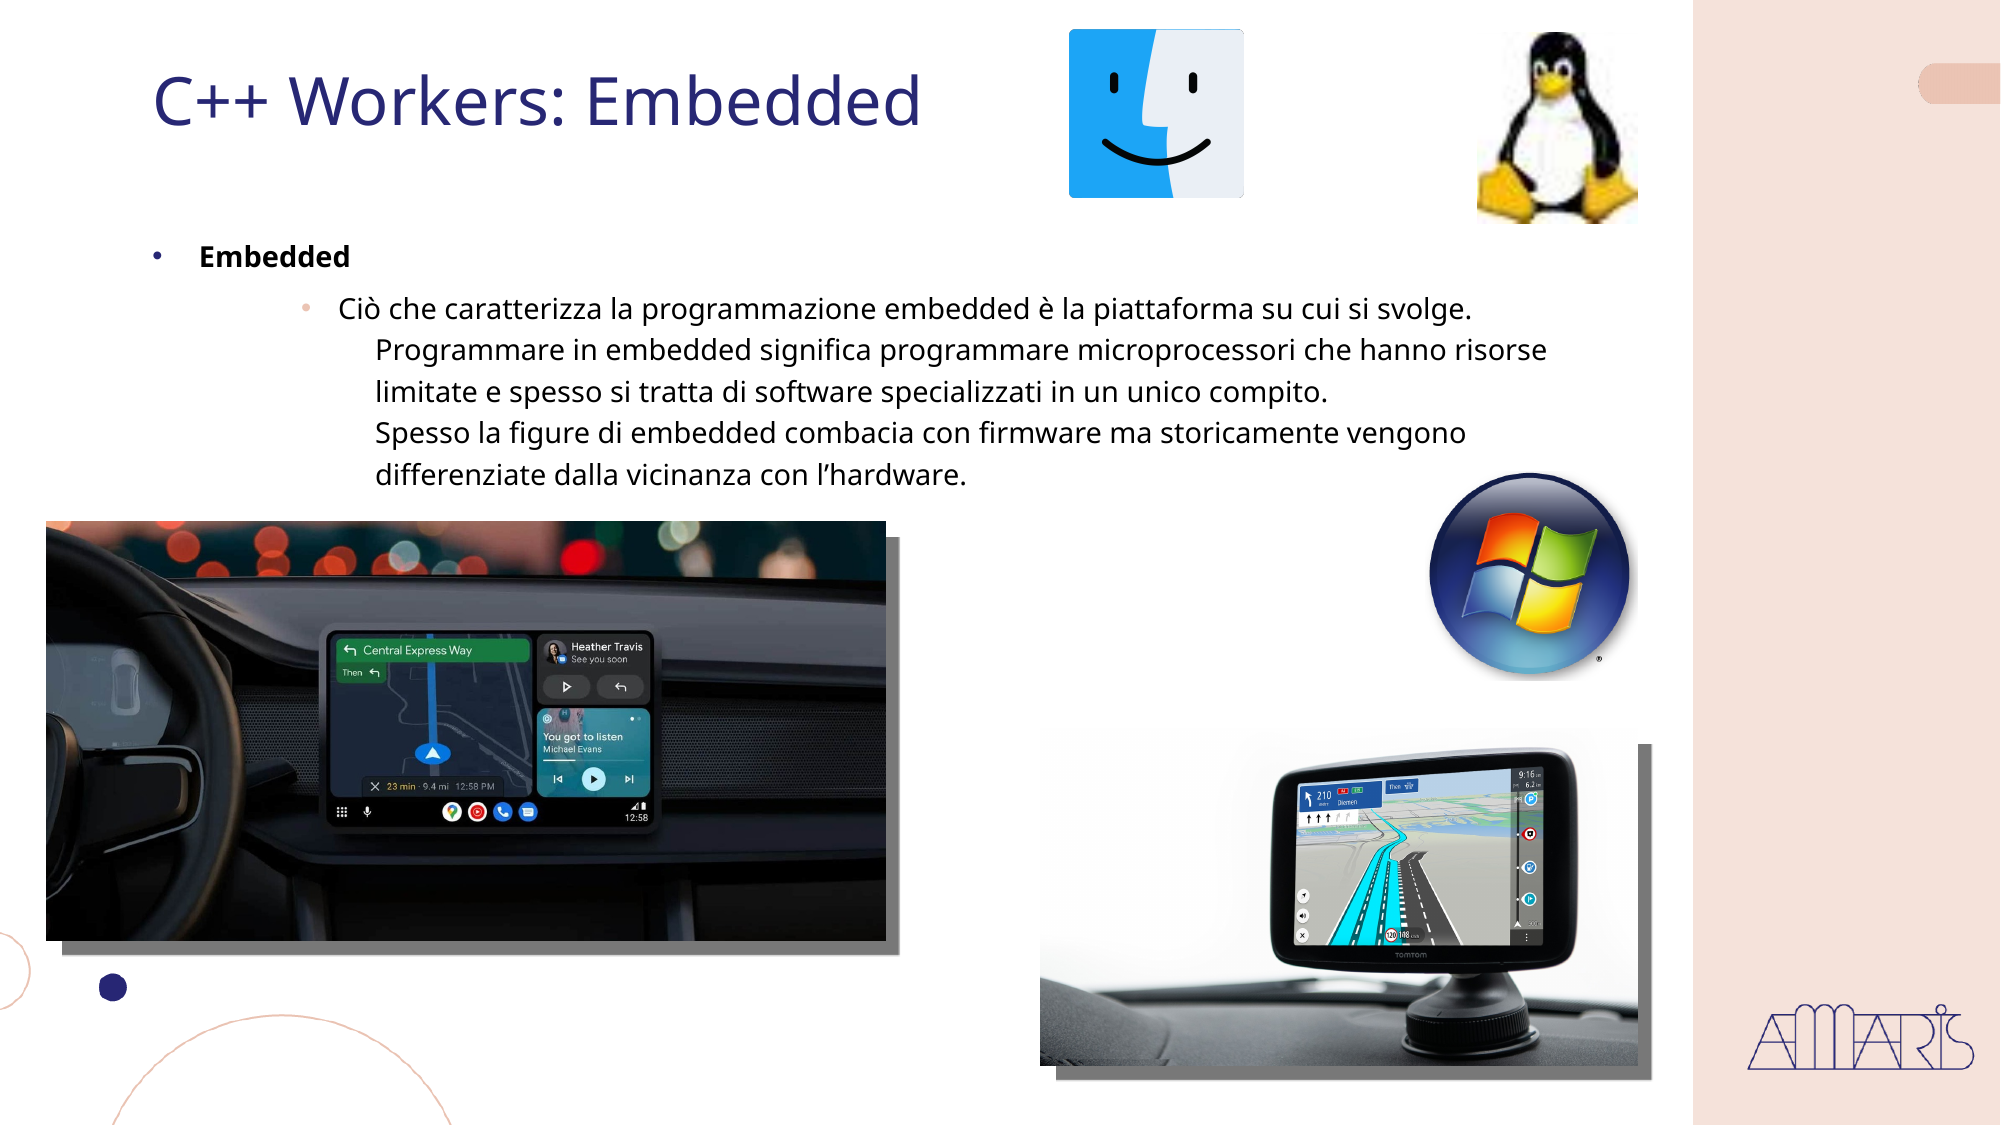

# C++ Workers: Embedded
Embedded
Ciò che caratterizza la programmazione embedded è la piattaforma su cui si svolge. Programmare in embedded significa programmare microprocessori che hanno risorse limitate e spesso si tratta di software specializzati in un unico compito.
Spesso la figure di embedded combacia con firmware ma storicamente vengono differenziate dalla vicinanza con l’hardware.